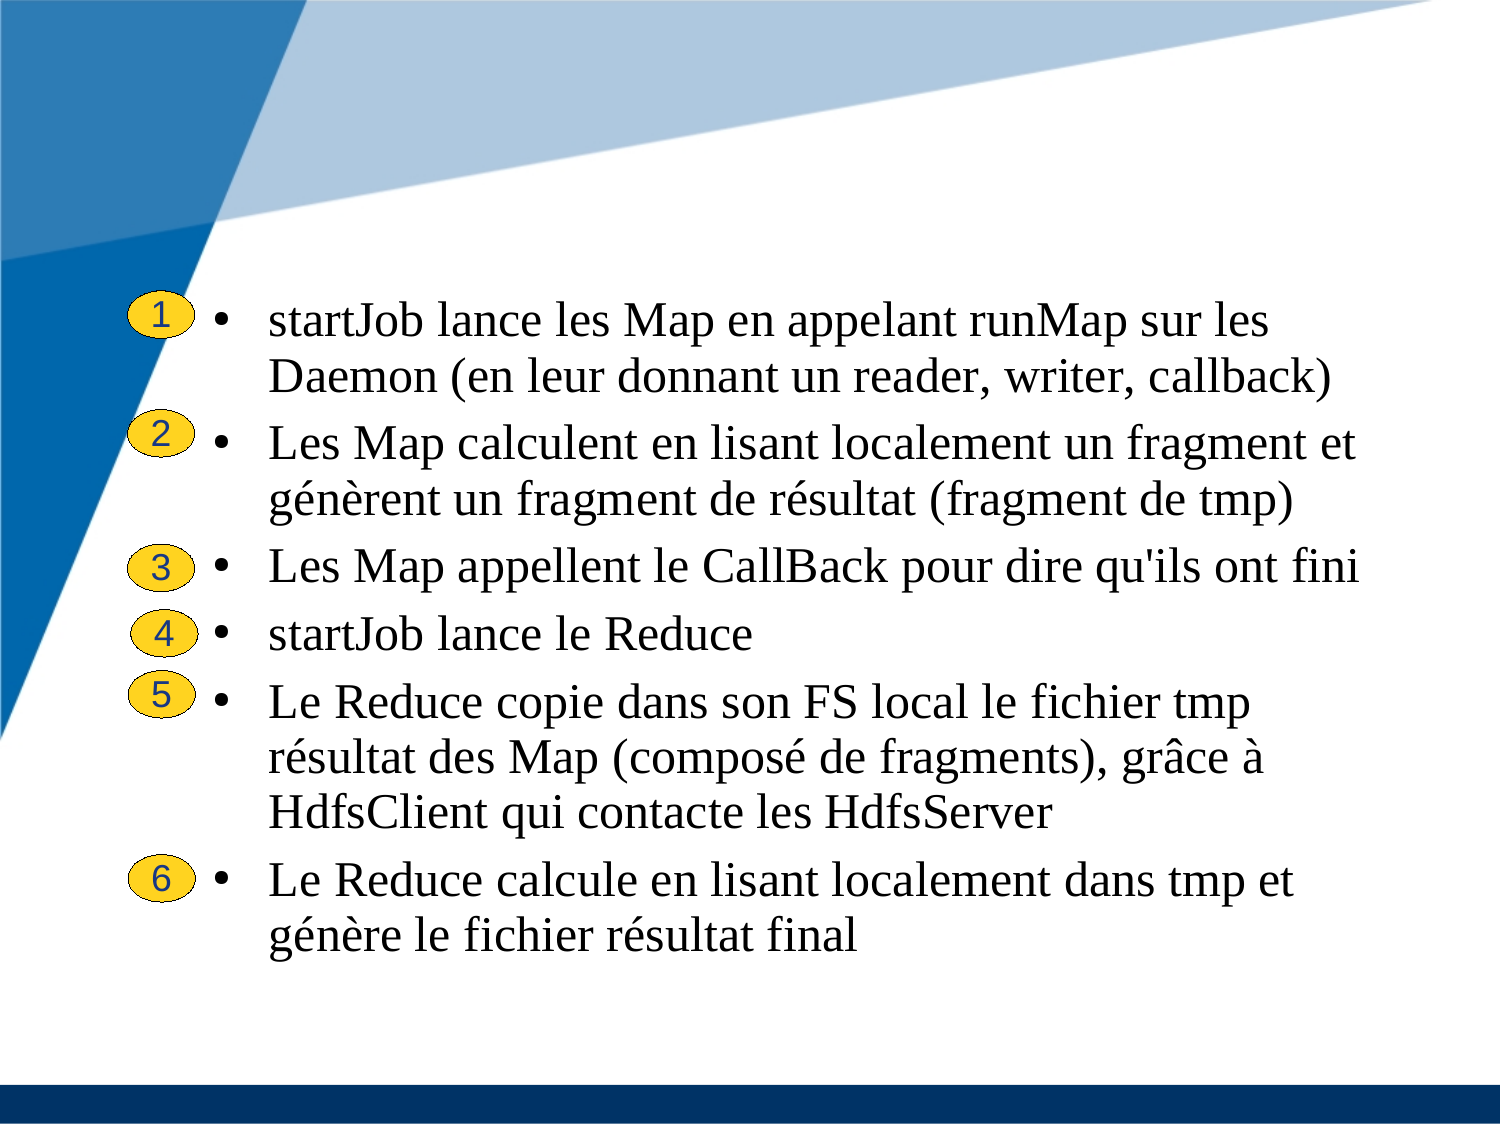

#
1
startJob lance les Map en appelant runMap sur les Daemon (en leur donnant un reader, writer, callback)
Les Map calculent en lisant localement un fragment et génèrent un fragment de résultat (fragment de tmp)
Les Map appellent le CallBack pour dire qu'ils ont fini
startJob lance le Reduce
Le Reduce copie dans son FS local le fichier tmp résultat des Map (composé de fragments), grâce à HdfsClient qui contacte les HdfsServer
Le Reduce calcule en lisant localement dans tmp et génère le fichier résultat final
2
3
4
5
6